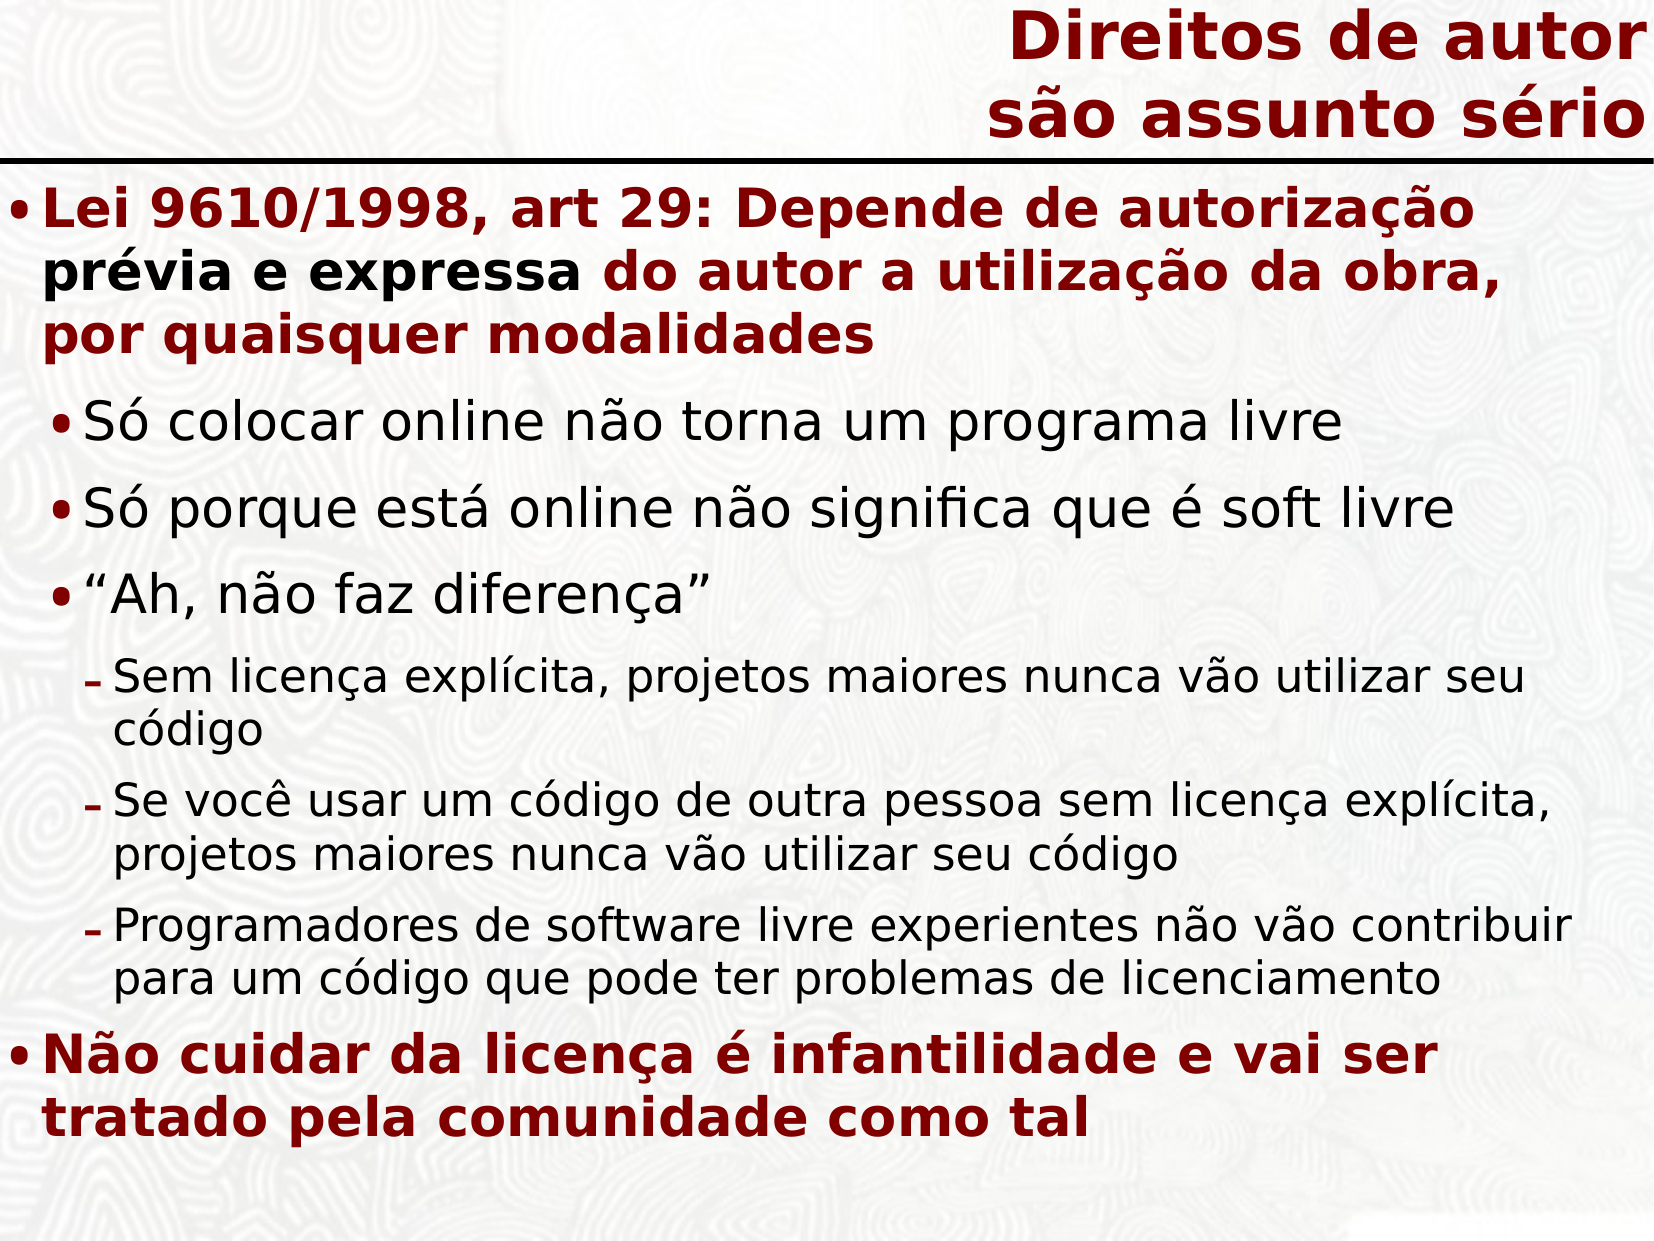

# Direitos de autor são assunto sério
Lei 9610/1998, art 29: Depende de autorização prévia e expressa do autor a utilização da obra,
por quaisquer modalidades
Só colocar online não torna um programa livre
Só porque está online não significa que é soft livre
“Ah, não faz diferença”
Sem licença explícita, projetos maiores nunca vão utilizar seu código
Se você usar um código de outra pessoa sem licença explícita, projetos maiores nunca vão utilizar seu código
Programadores de software livre experientes não vão contribuir para um código que pode ter problemas de licenciamento
Não cuidar da licença é infantilidade e vai ser tratado pela comunidade como tal